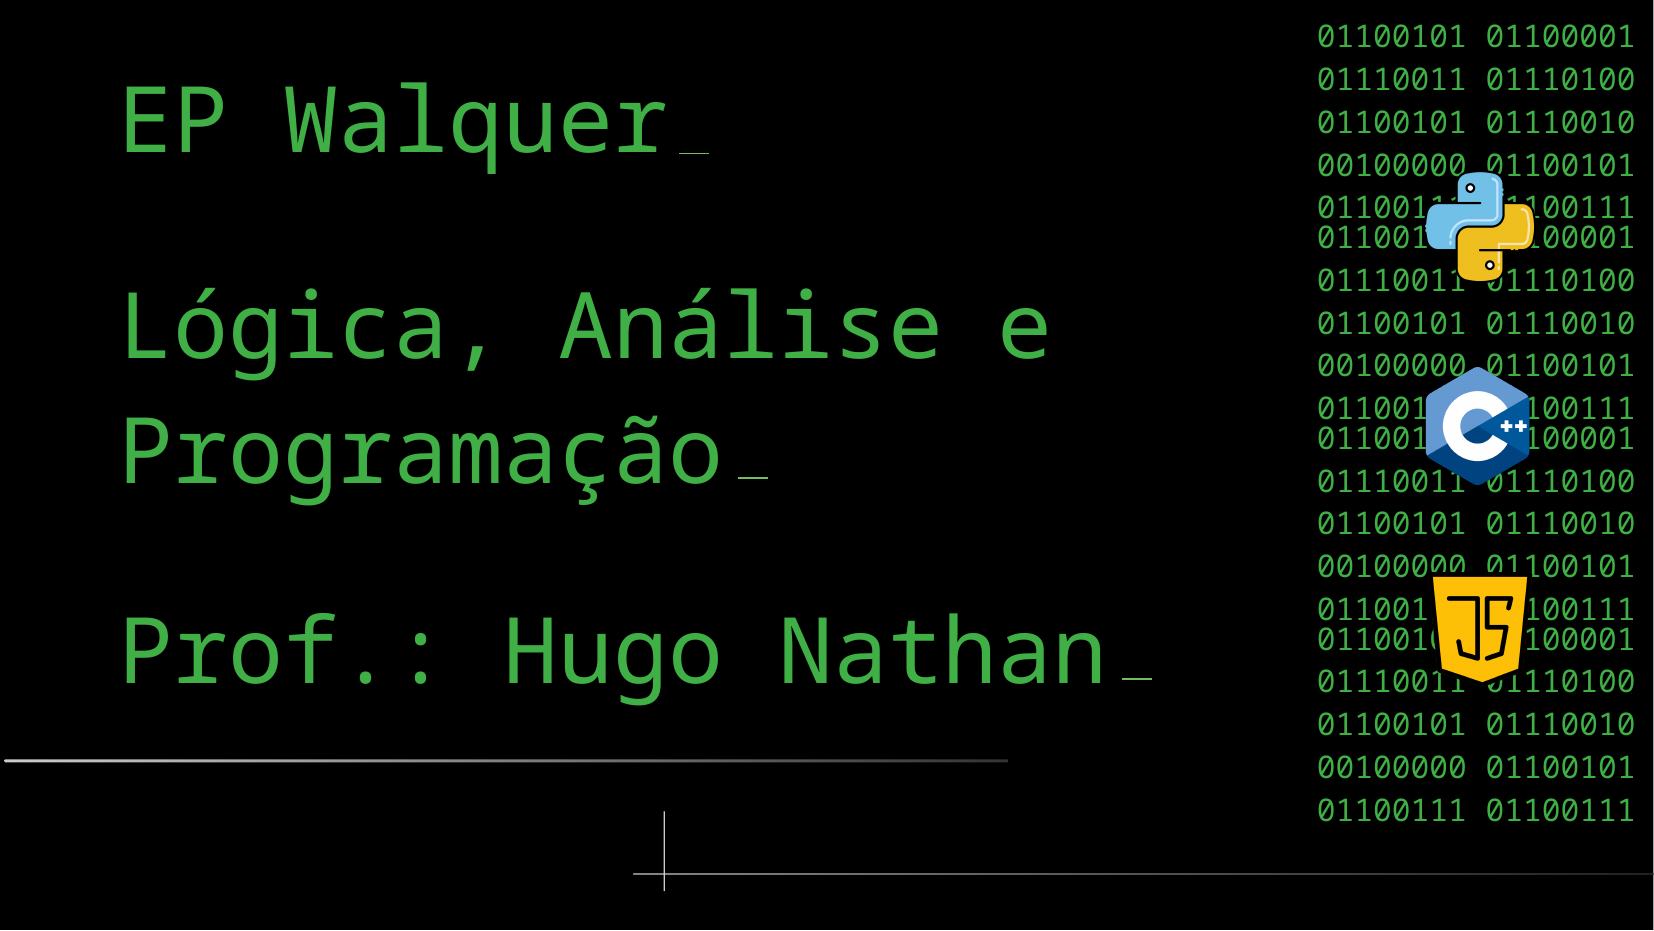

01100101 01100001 01110011 01110100 01100101 01110010 00100000 01100101 01100111 01100111
EP Walquer
01100101 01100001 01110011 01110100 01100101 01110010 00100000 01100101 01100111 01100111
# Lógica, Análise e Programação
01100101 01100001 01110011 01110100 01100101 01110010 00100000 01100101 01100111 01100111
Prof.: Hugo Nathan
01100101 01100001 01110011 01110100 01100101 01110010 00100000 01100101 01100111 01100111